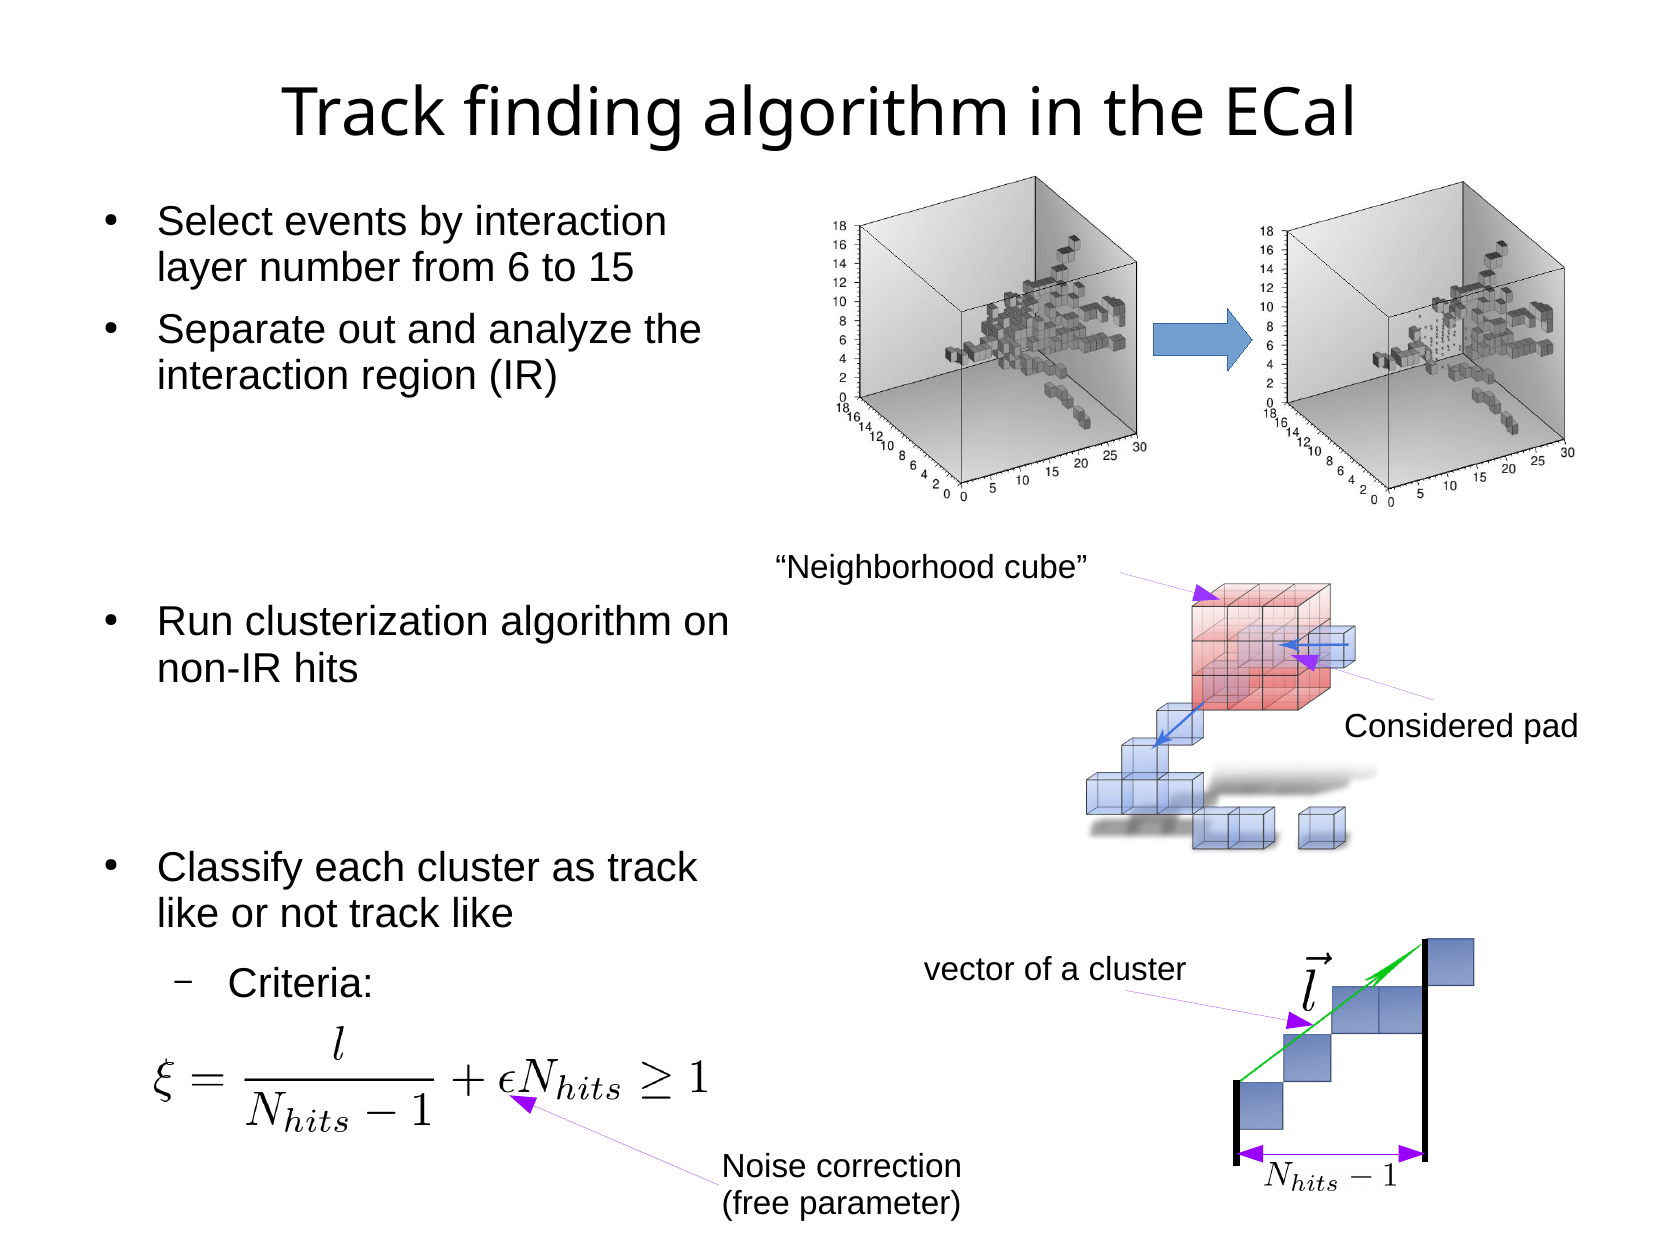

# Track finding algorithm in the ECal
Select events by interaction layer number from 6 to 15
Separate out and analyze the interaction region (IR)
Run clusterization algorithm on non-IR hits
Classify each cluster as track like or not track like
Criteria:
“Neighborhood cube”
Considered pad
vector of a cluster
Noise correction
(free parameter)